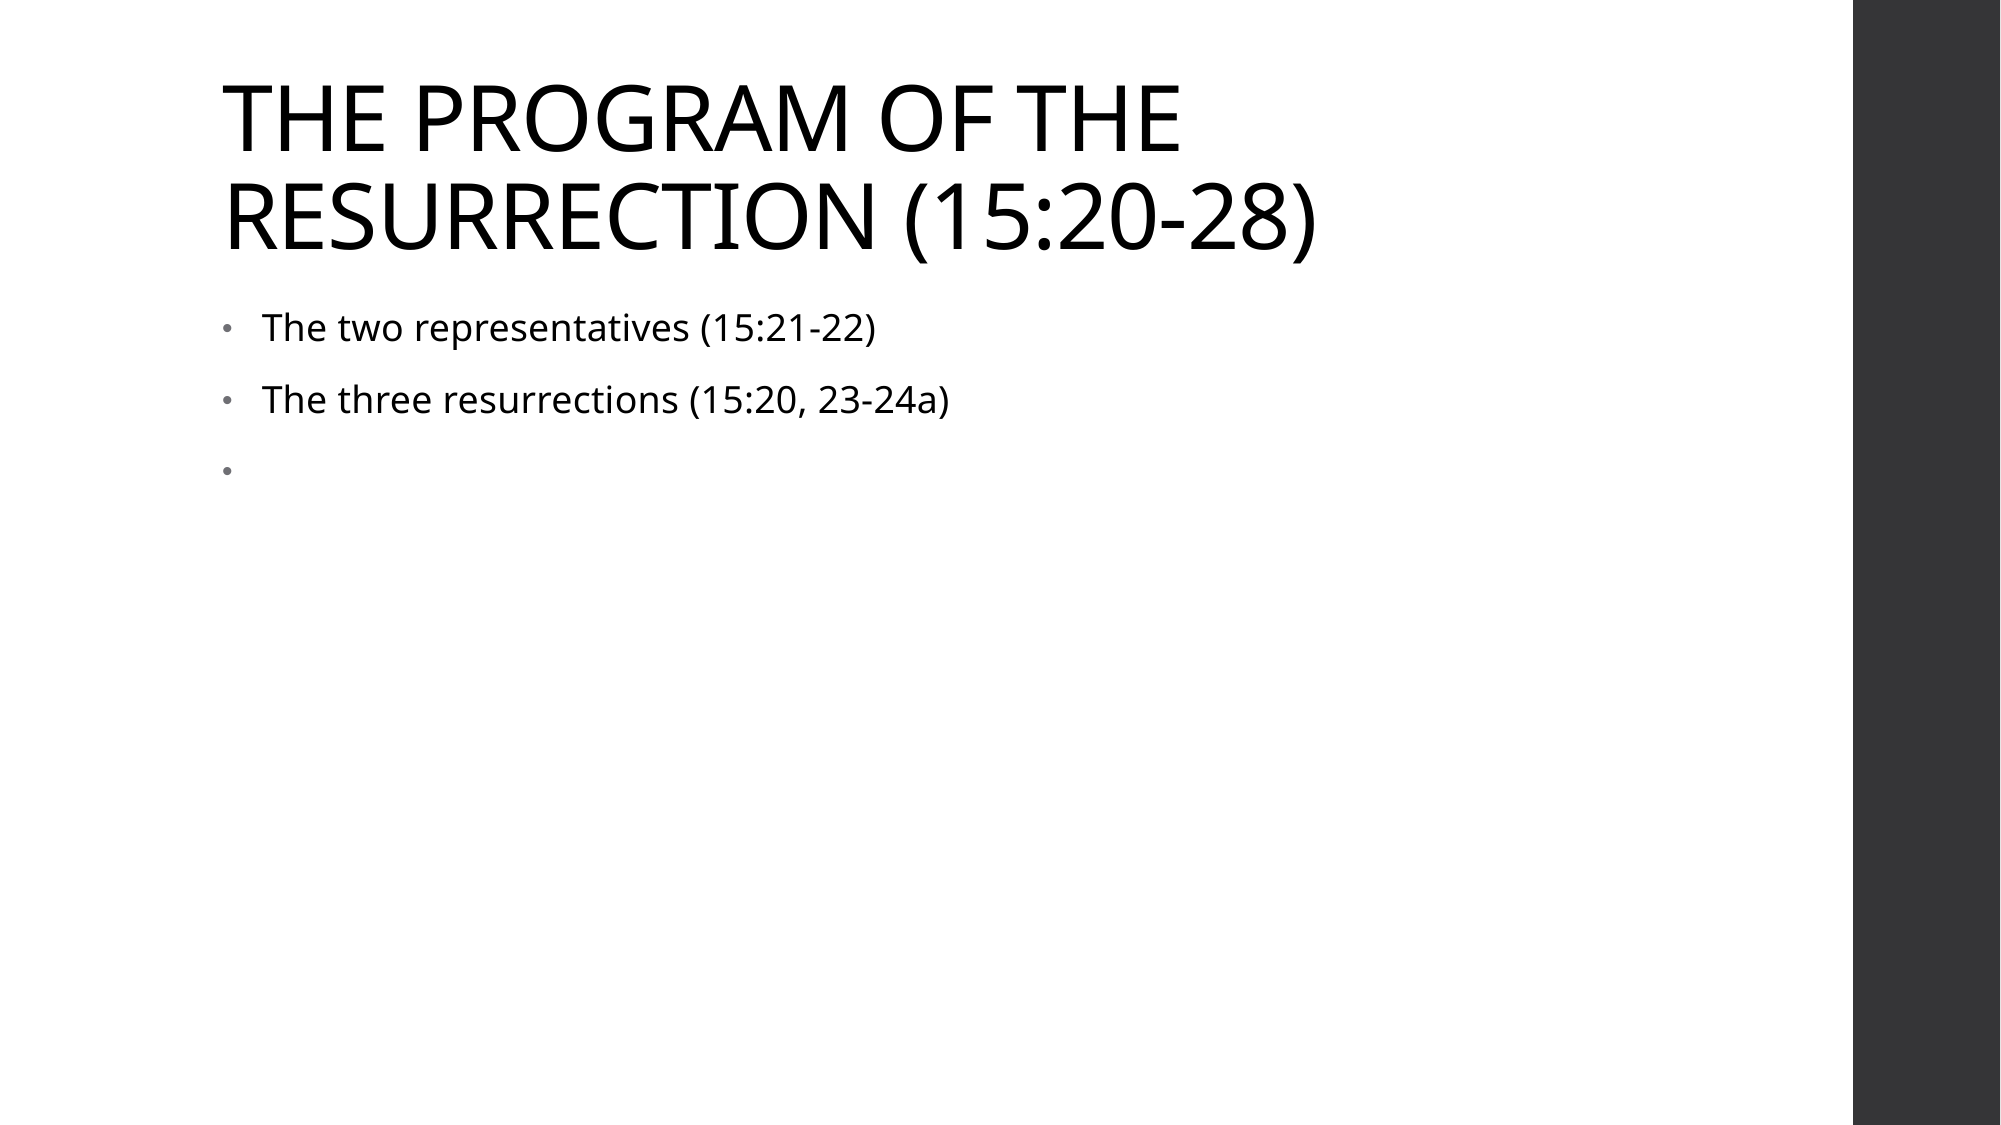

# THE PROGRAM OF THE RESURRECTION (15:20-28)
 The two representatives (15:21-22)
 The three resurrections (15:20, 23-24a)